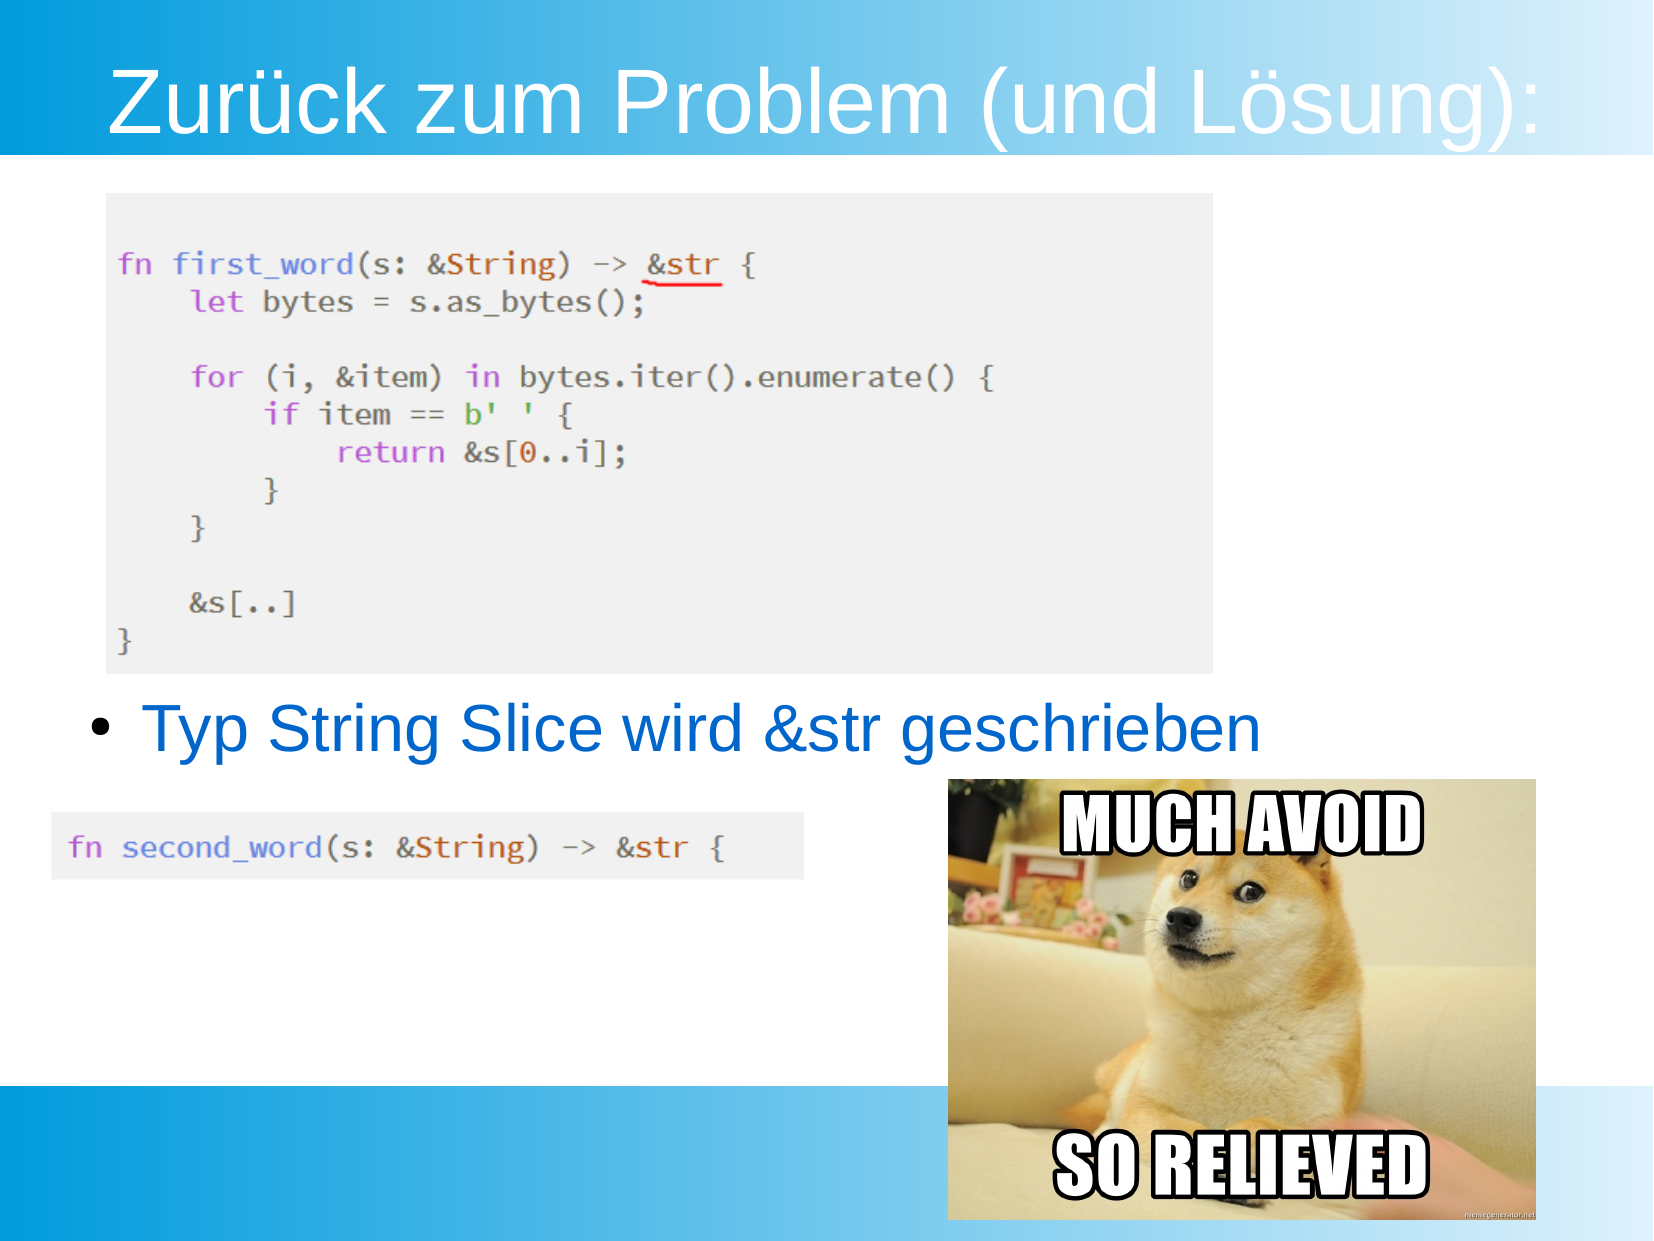

# Zurück zum Problem (und Lösung):
Typ String Slice wird &str geschrieben